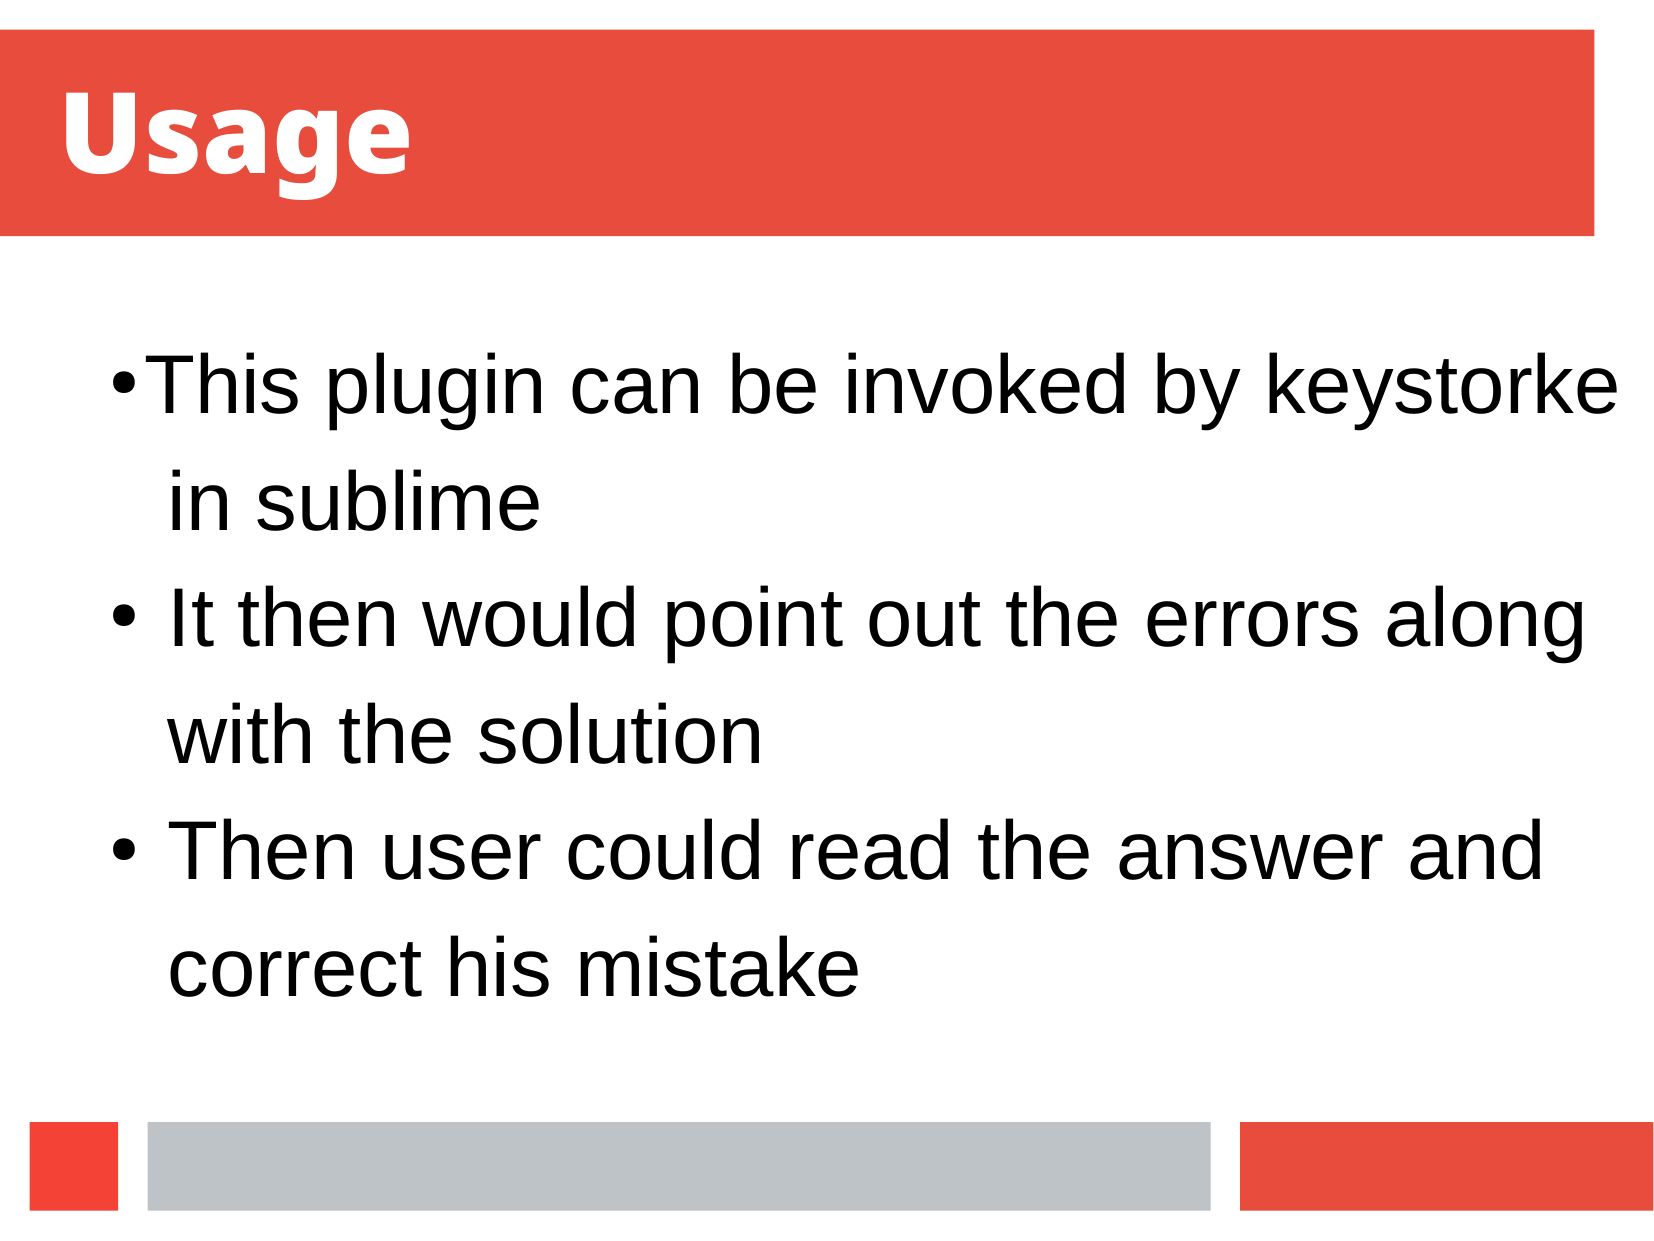

# Usage
This plugin can be invoked by keystorke
 in sublime
 It then would point out the errors along
 with the solution
 Then user could read the answer and
 correct his mistake